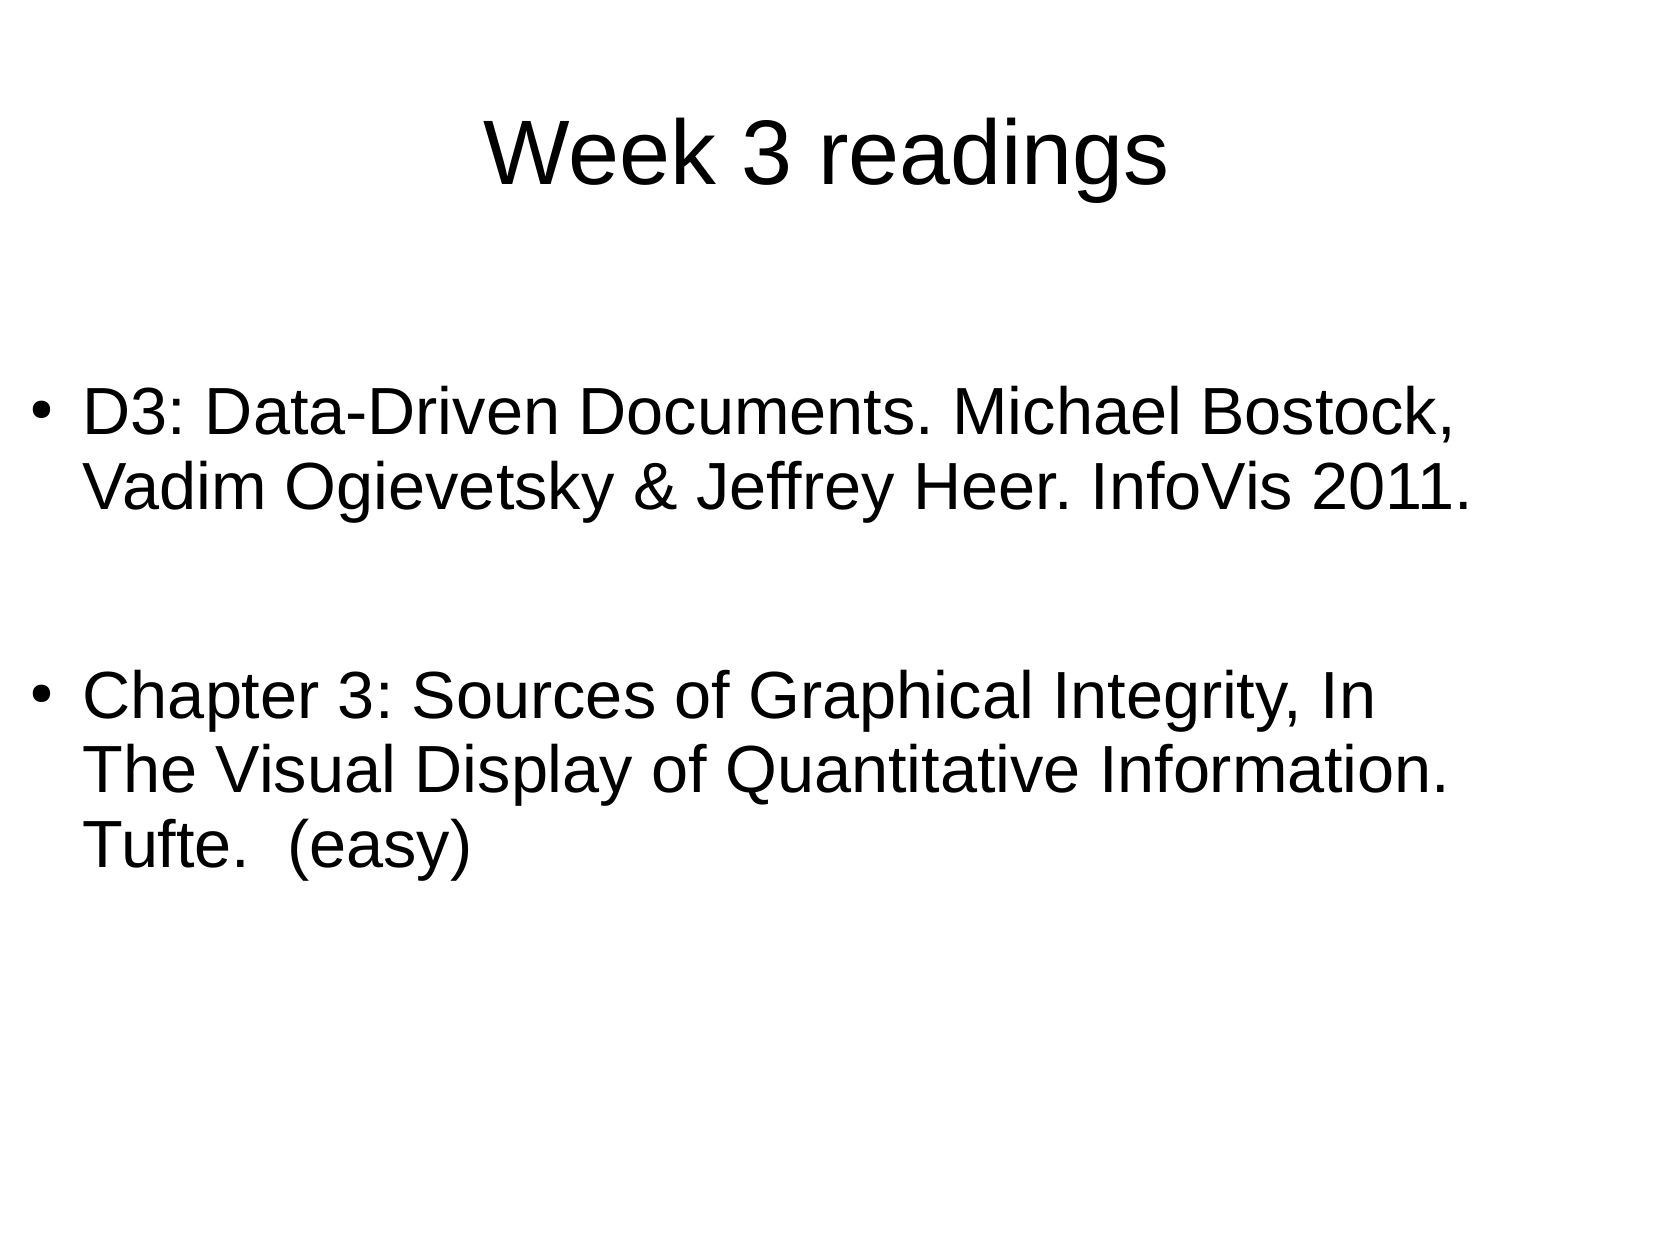

# Week 3 readings
D3: Data-Driven Documents. Michael Bostock, Vadim Ogievetsky & Jeffrey Heer. InfoVis 2011.
Chapter 3: Sources of Graphical Integrity, In The Visual Display of Quantitative Information. Tufte. (easy)